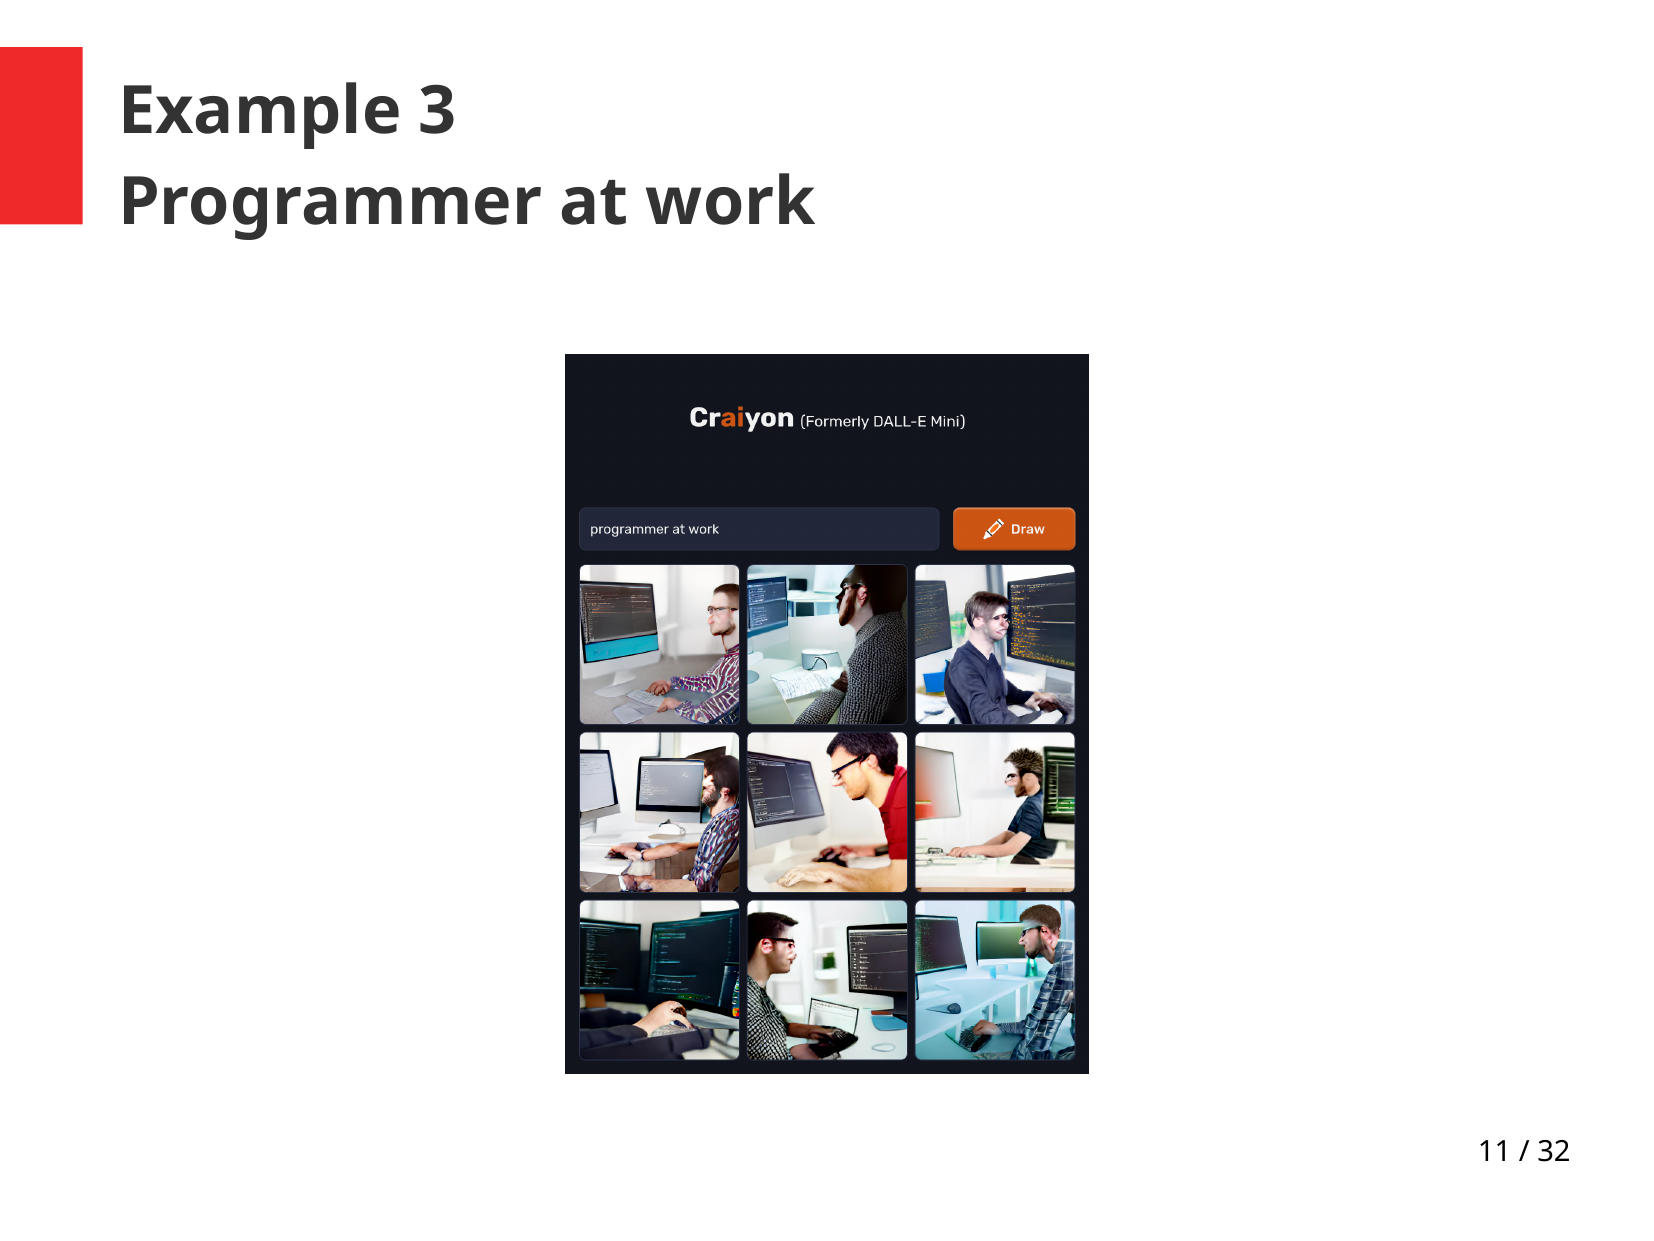

# Example 3 Programmer at work
11